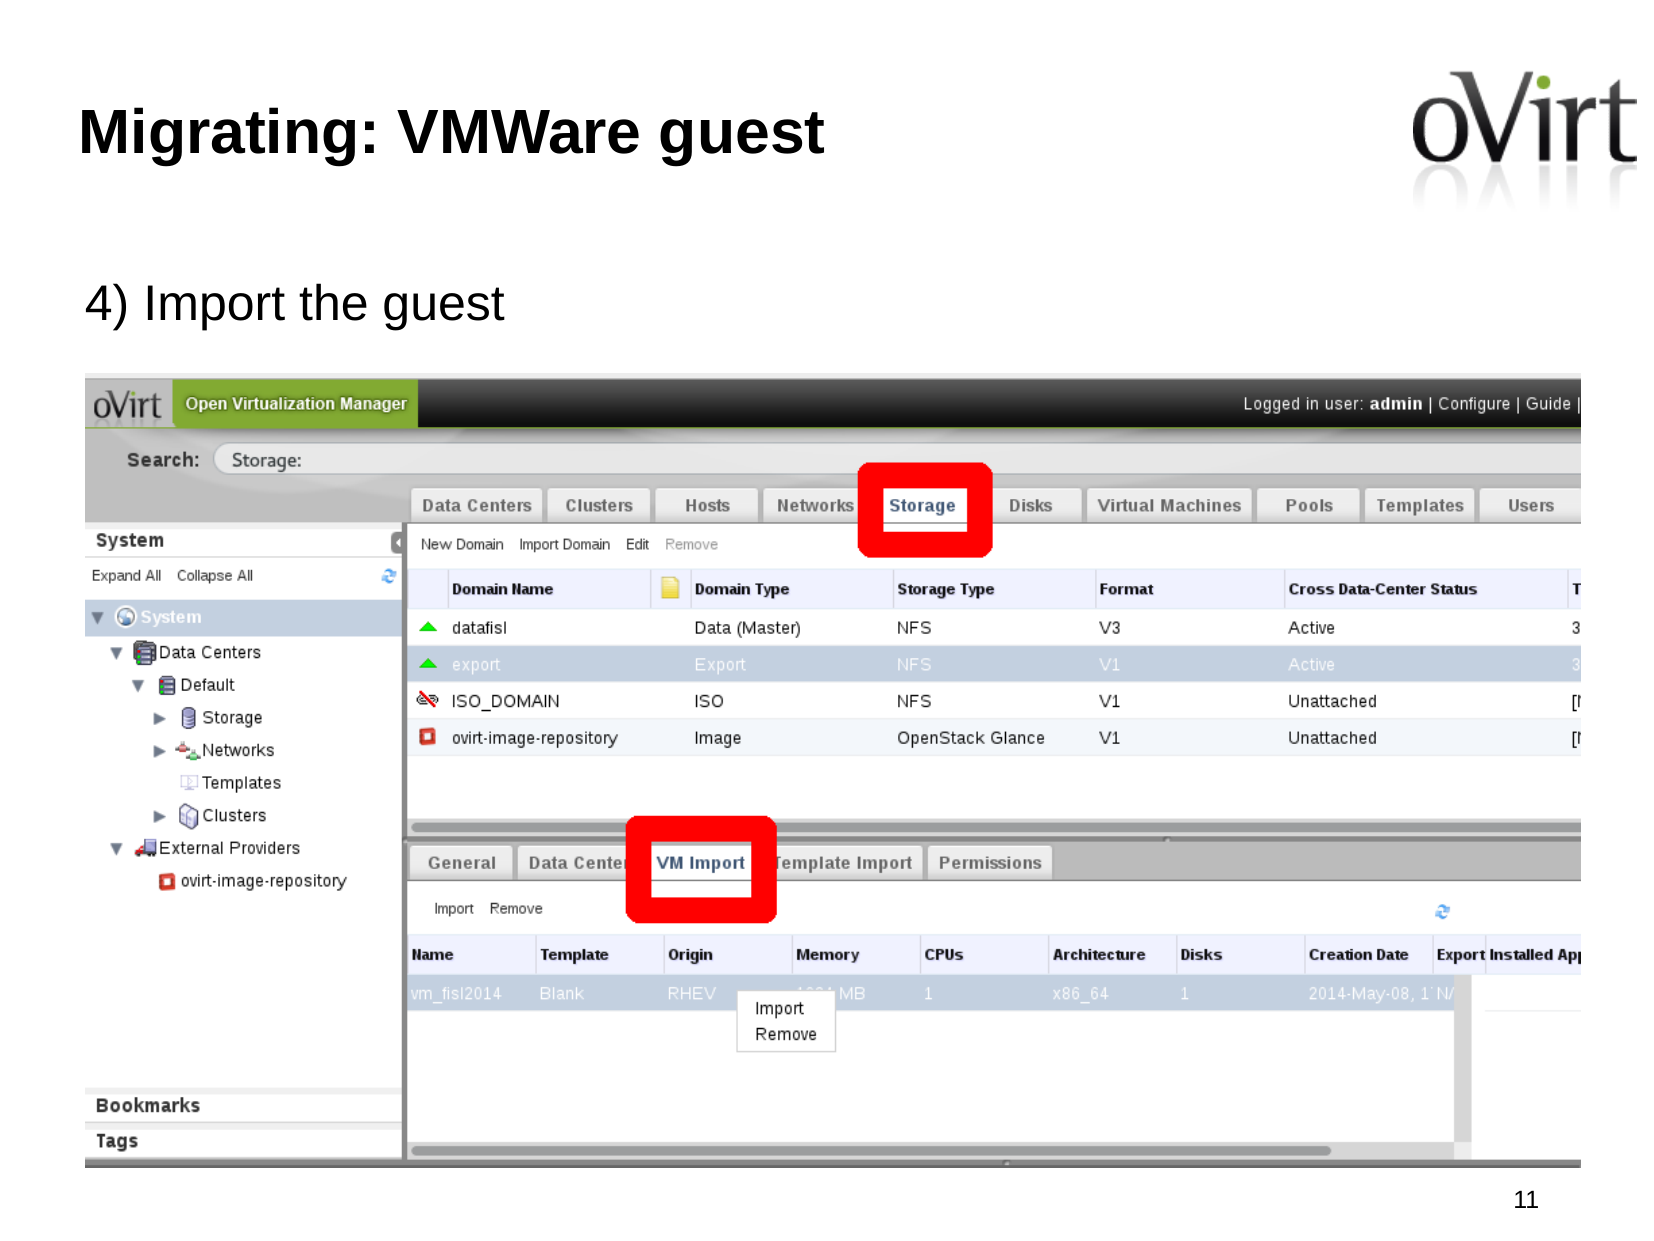

Migrating: VMWare guest
4) Import the guest